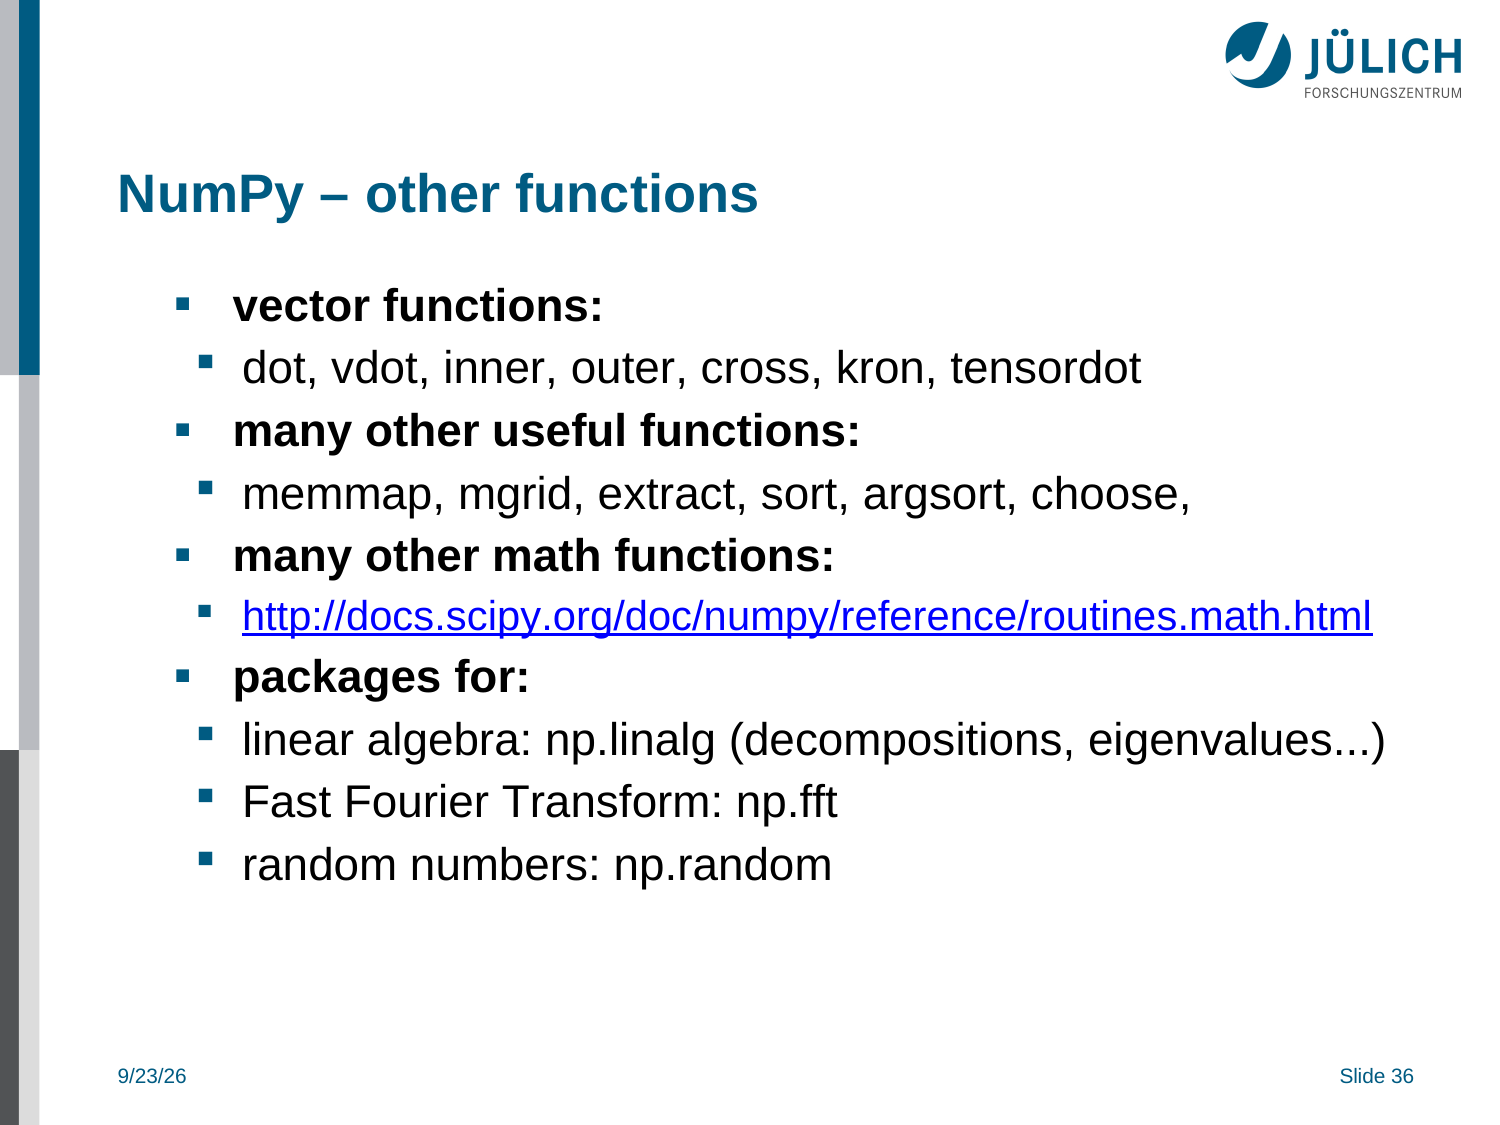

# NumPy – other functions
vector functions:
dot, vdot, inner, outer, cross, kron, tensordot
many other useful functions:
memmap, mgrid, extract, sort, argsort, choose,
many other math functions:
http://docs.scipy.org/doc/numpy/reference/routines.math.html
packages for:
linear algebra: np.linalg (decompositions, eigenvalues...)
Fast Fourier Transform: np.fft
random numbers: np.random